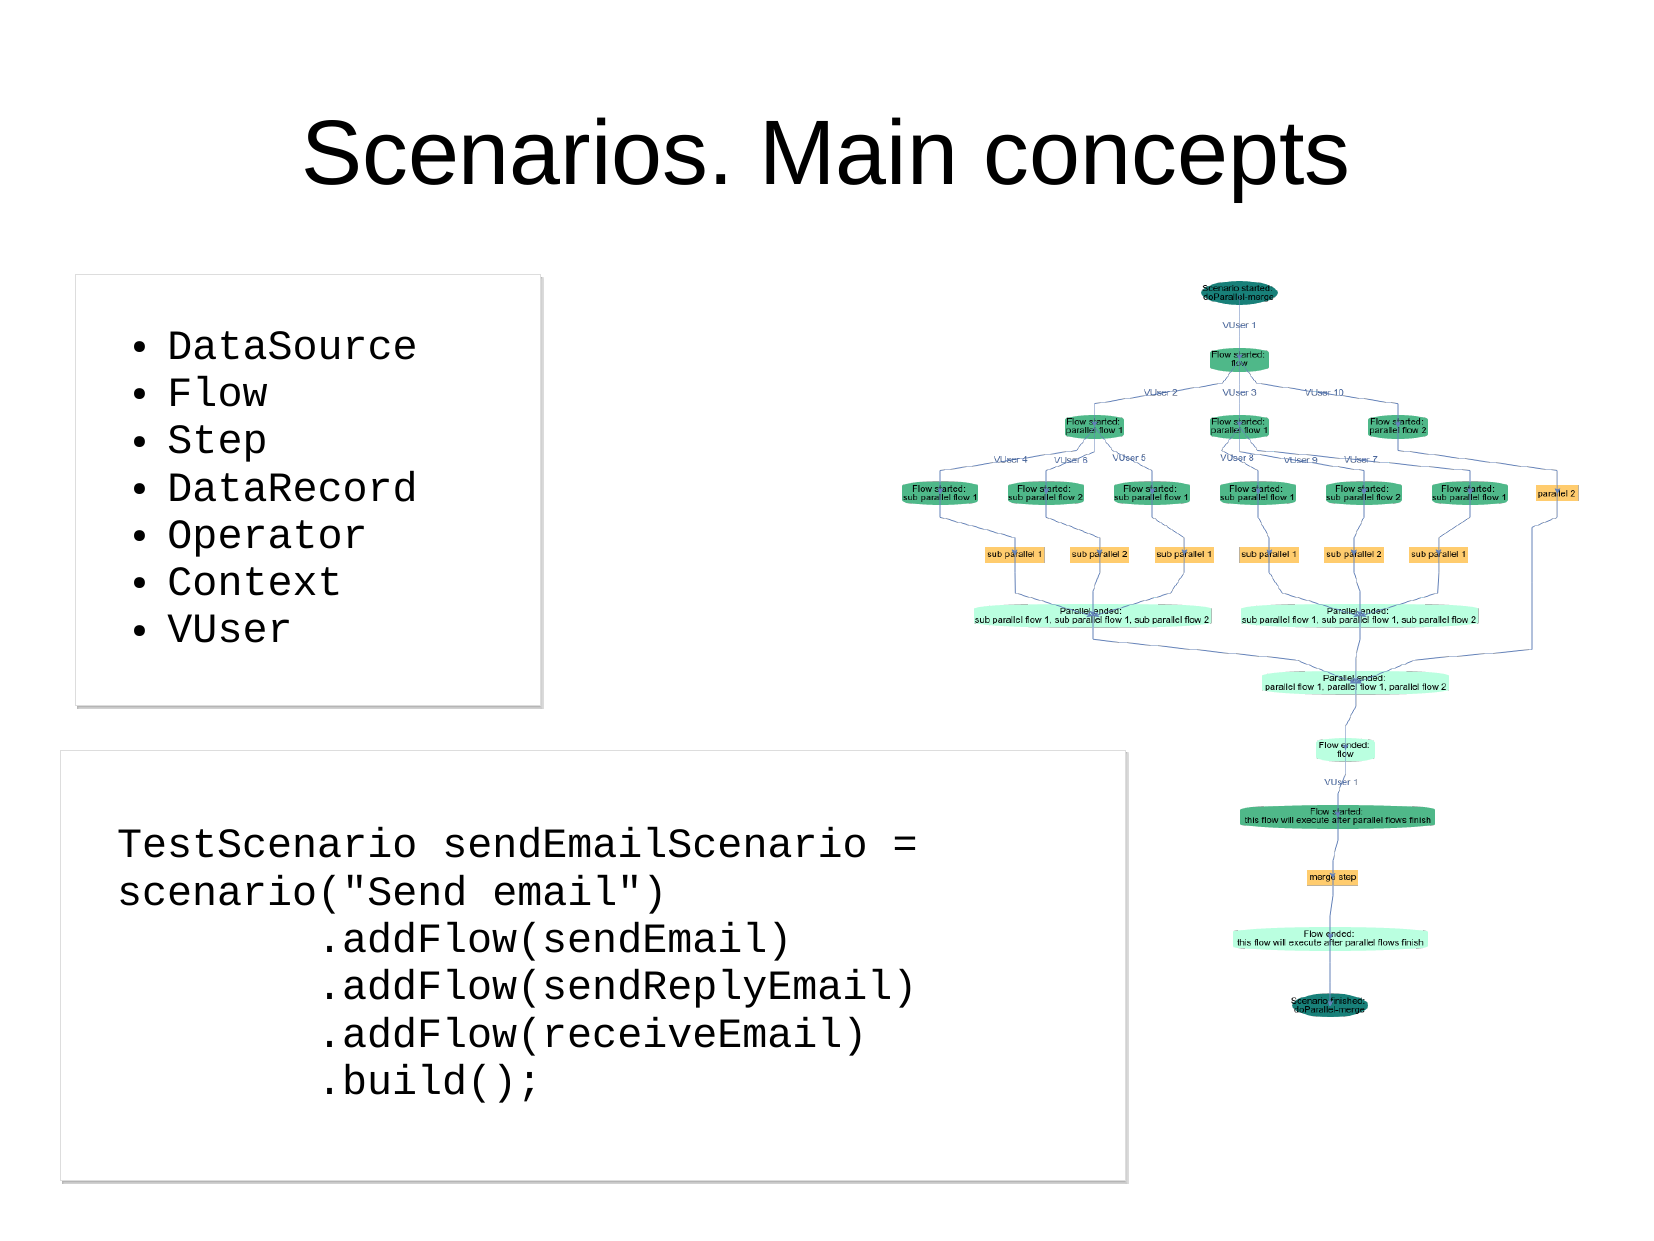

# Scenarios. Main concepts
DataSource
Flow
Step
DataRecord
Operator
Context
VUser
TestScenario sendEmailScenario = scenario("Send email")
 .addFlow(sendEmail)
 .addFlow(sendReplyEmail)
 .addFlow(receiveEmail)
 .build();